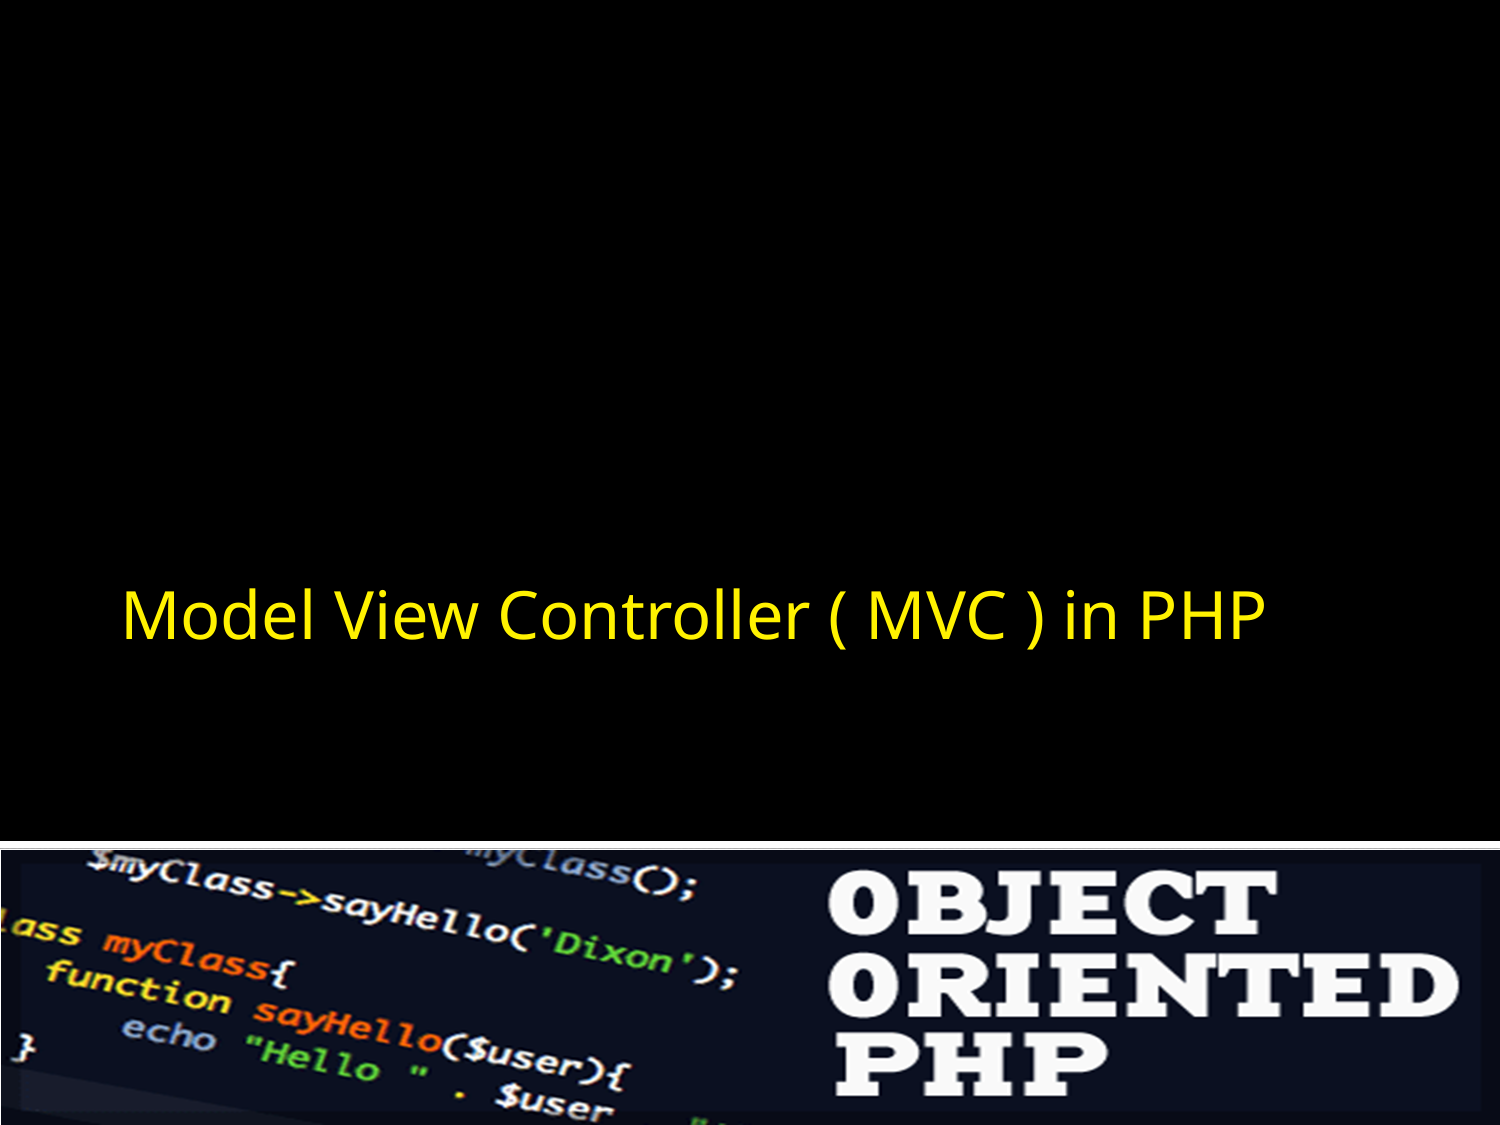

Model View Controller ( MVC ) in PHP